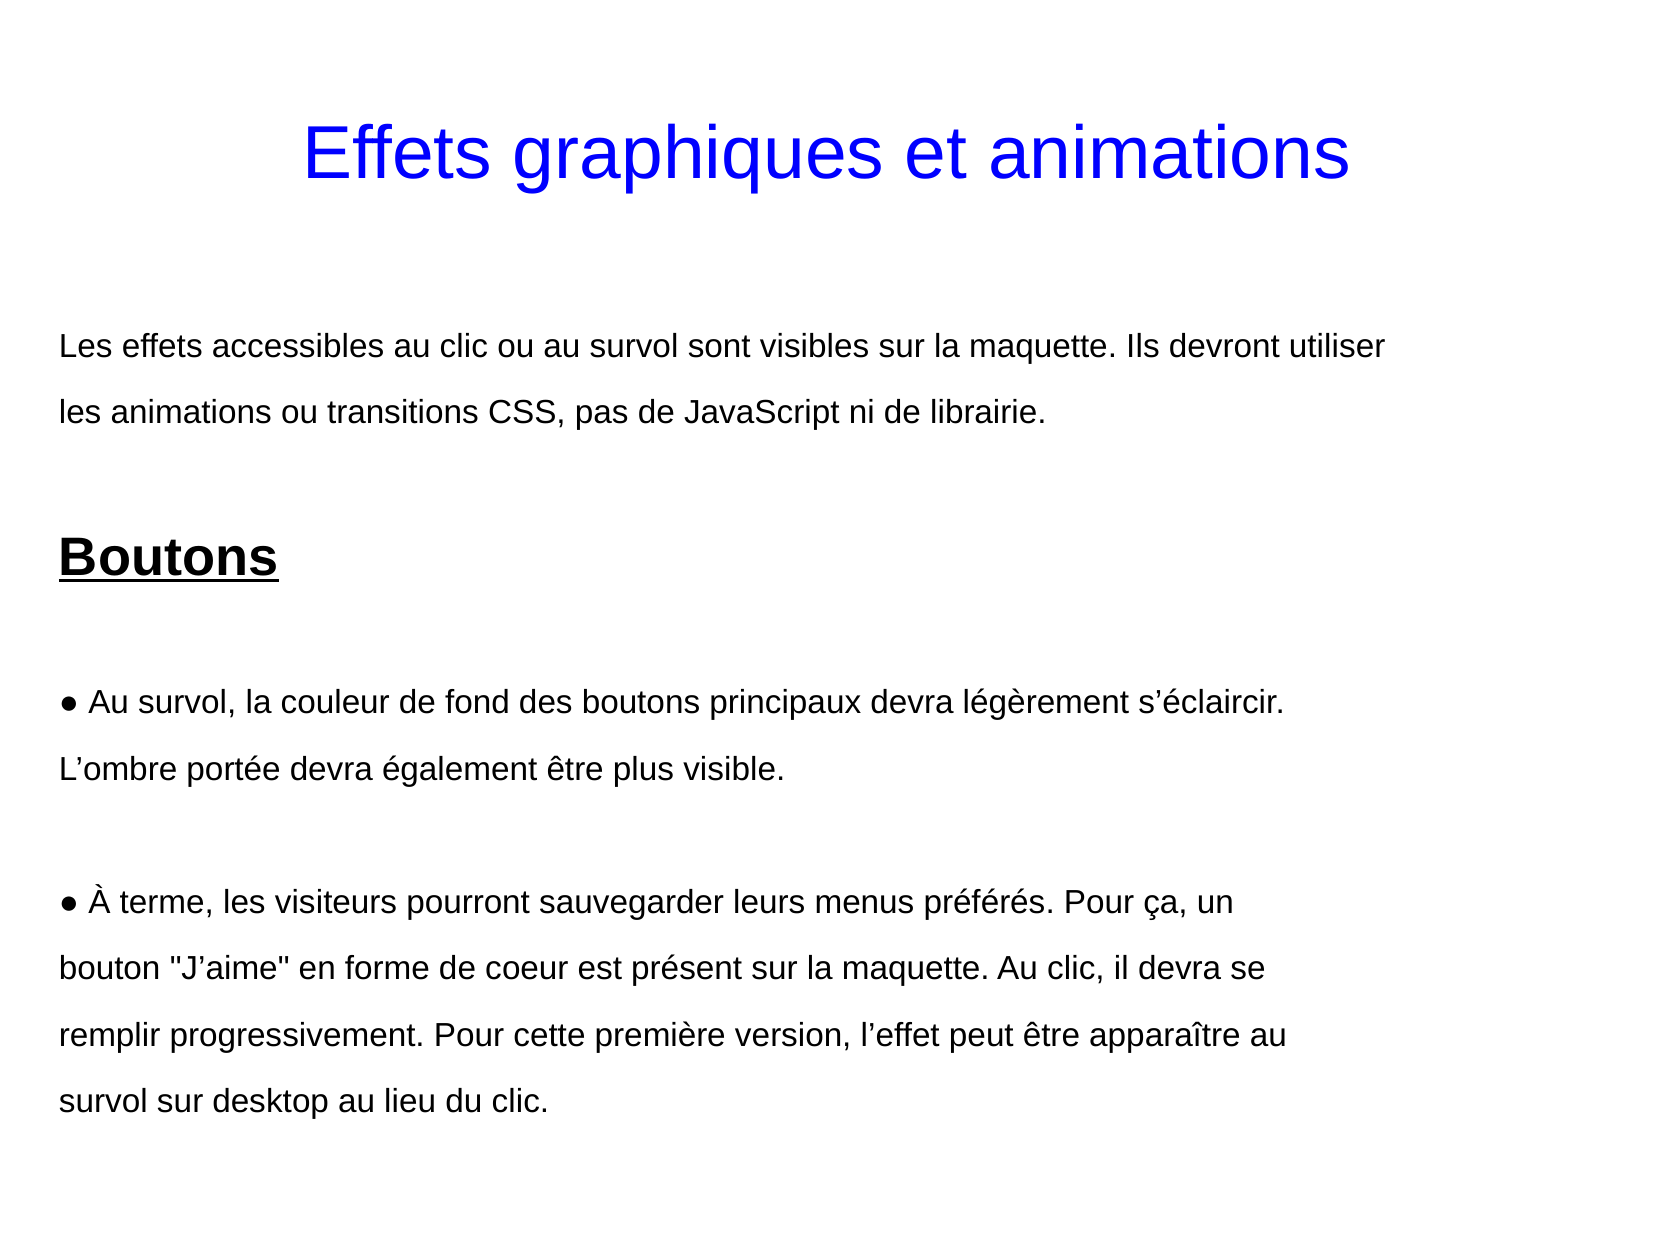

# Effets graphiques et animations
Les effets accessibles au clic ou au survol sont visibles sur la maquette. Ils devront utiliser
les animations ou transitions CSS, pas de JavaScript ni de librairie.
Boutons
● Au survol, la couleur de fond des boutons principaux devra légèrement s’éclaircir.
L’ombre portée devra également être plus visible.
● À terme, les visiteurs pourront sauvegarder leurs menus préférés. Pour ça, un
bouton "J’aime" en forme de coeur est présent sur la maquette. Au clic, il devra se
remplir progressivement. Pour cette première version, l’effet peut être apparaître au
survol sur desktop au lieu du clic.